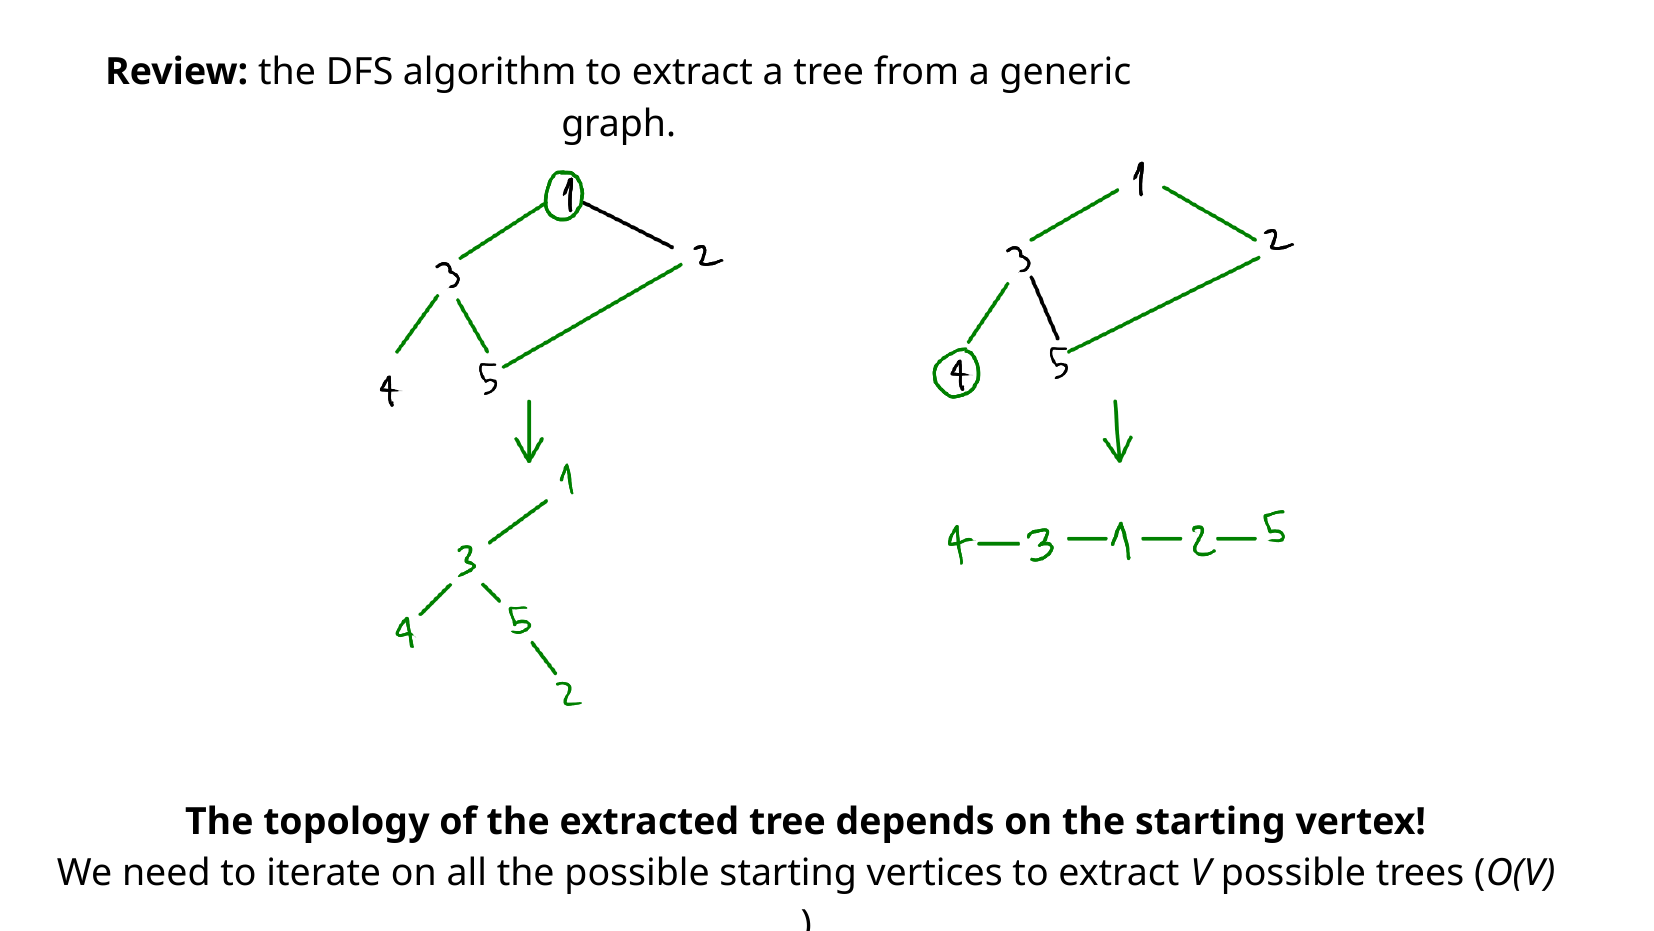

Review: the DFS algorithm to extract a tree from a generic graph.
The topology of the extracted tree depends on the starting vertex!
We need to iterate on all the possible starting vertices to extract V possible trees (O(V) )